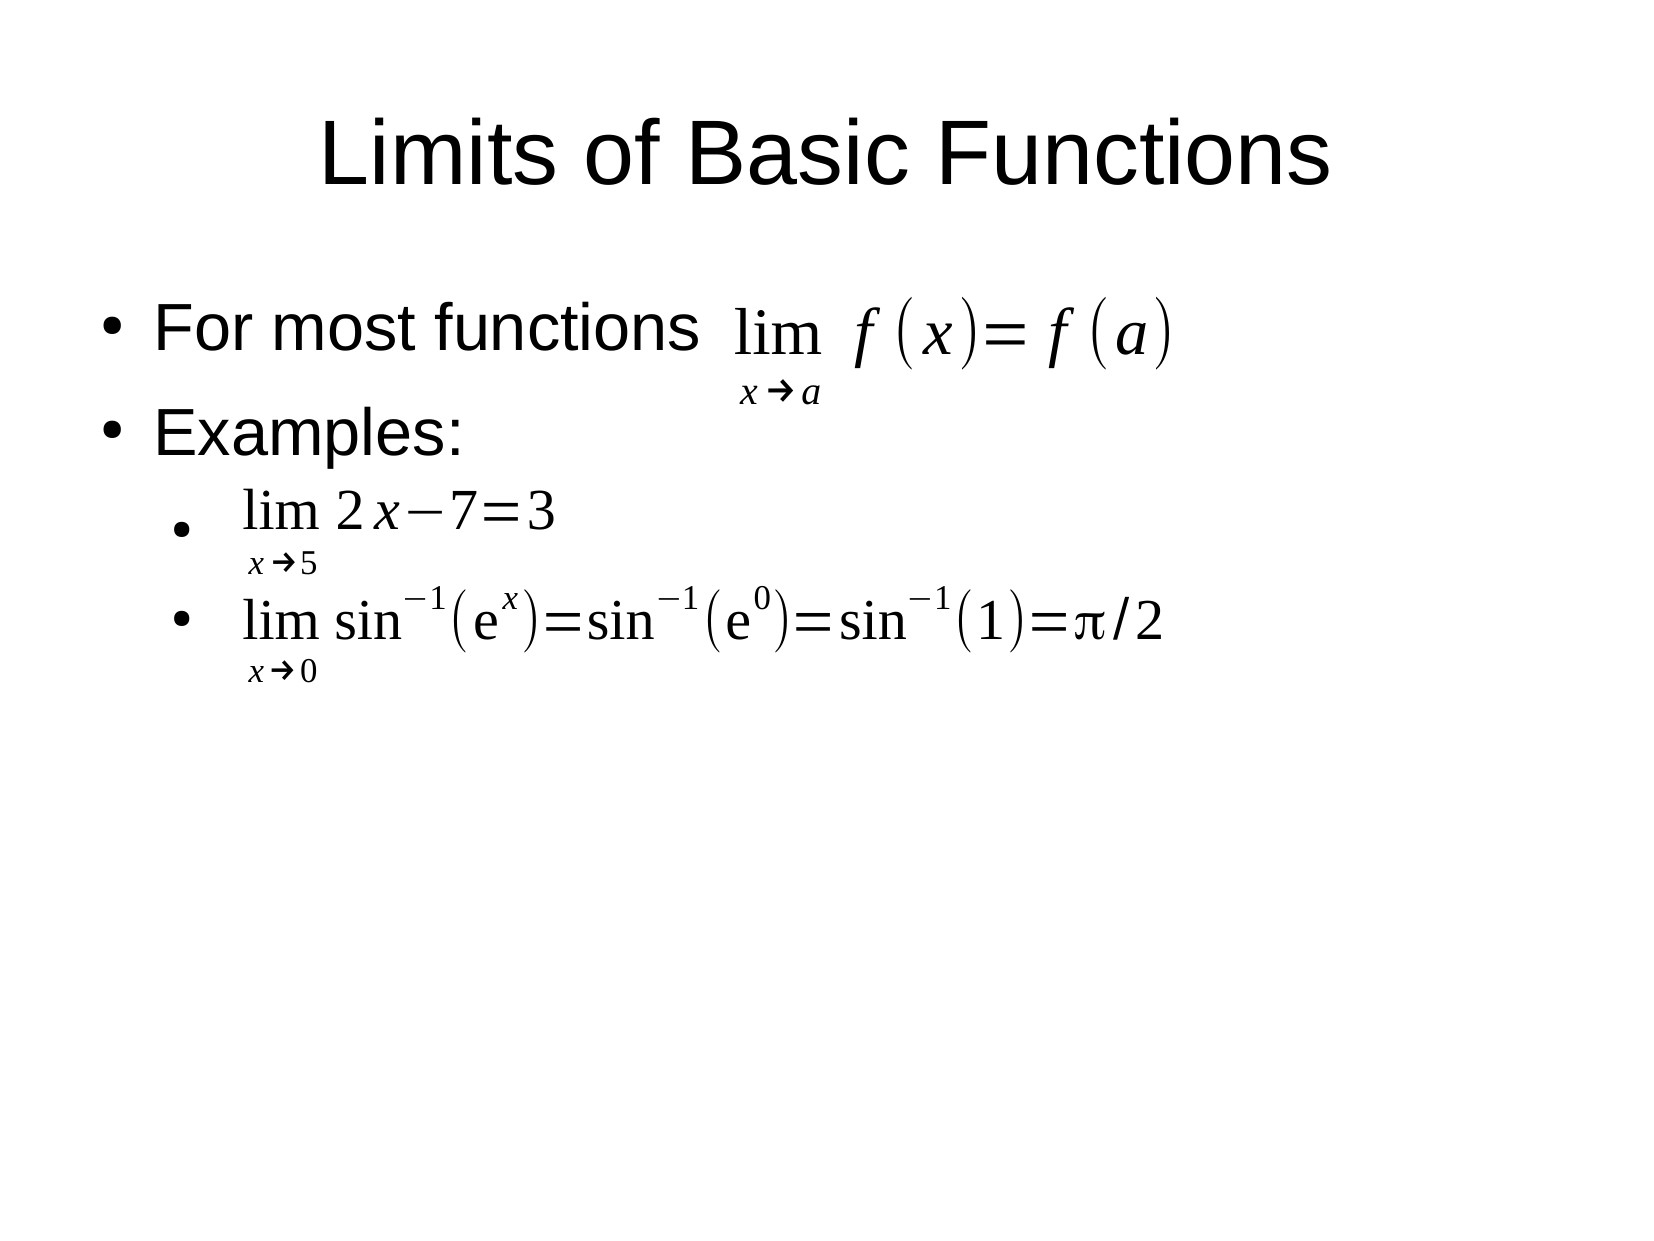

# Limits of Basic Functions
For most functions
Examples: